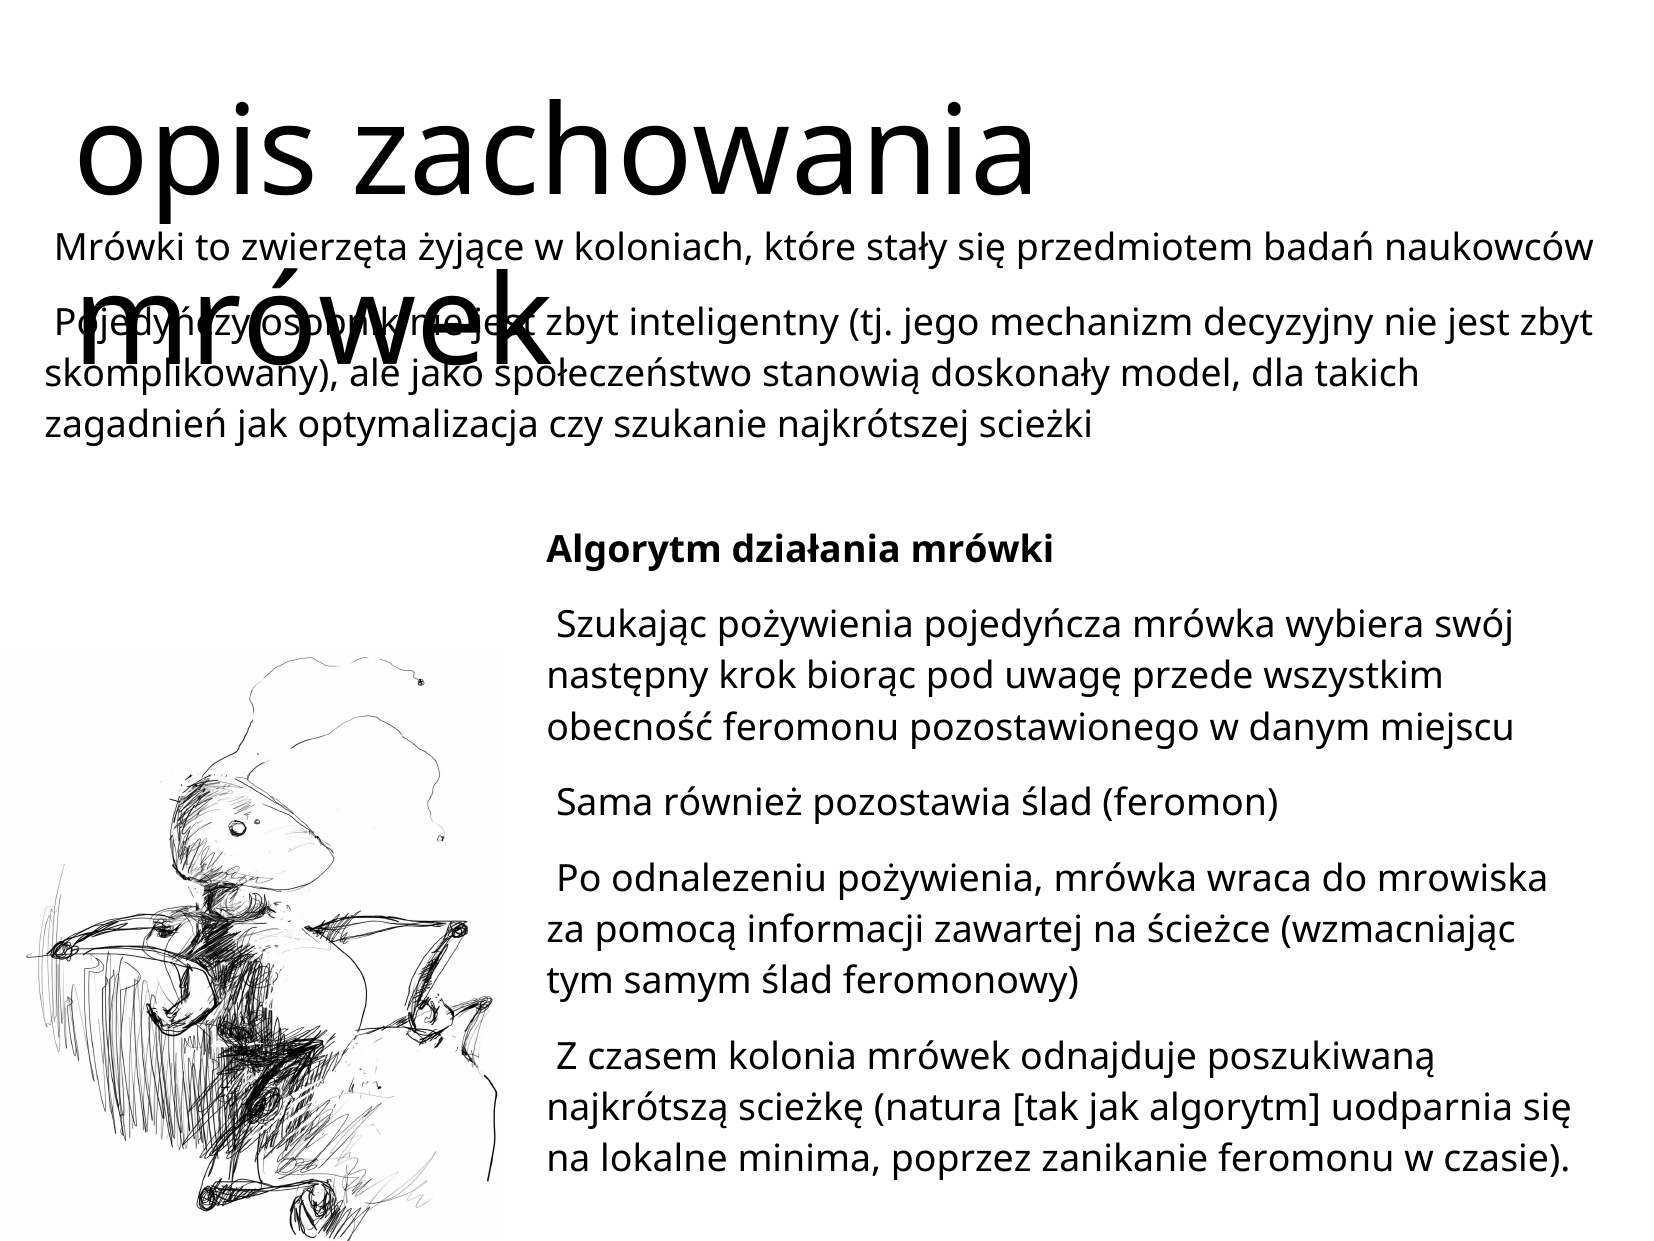

opis zachowania mrówek
 Mrówki to zwierzęta żyjące w koloniach, które stały się przedmiotem badań naukowców
 Pojedyńczy osobnik nie jest zbyt inteligentny (tj. jego mechanizm decyzyjny nie jest zbyt skomplikowany), ale jako społeczeństwo stanowią doskonały model, dla takich zagadnień jak optymalizacja czy szukanie najkrótszej scieżki
Algorytm działania mrówki
 Szukając pożywienia pojedyńcza mrówka wybiera swój następny krok biorąc pod uwagę przede wszystkim obecność feromonu pozostawionego w danym miejscu
 Sama również pozostawia ślad (feromon)
 Po odnalezeniu pożywienia, mrówka wraca do mrowiska za pomocą informacji zawartej na ścieżce (wzmacniając tym samym ślad feromonowy)
 Z czasem kolonia mrówek odnajduje poszukiwaną najkrótszą scieżkę (natura [tak jak algorytm] uodparnia się na lokalne minima, poprzez zanikanie feromonu w czasie).